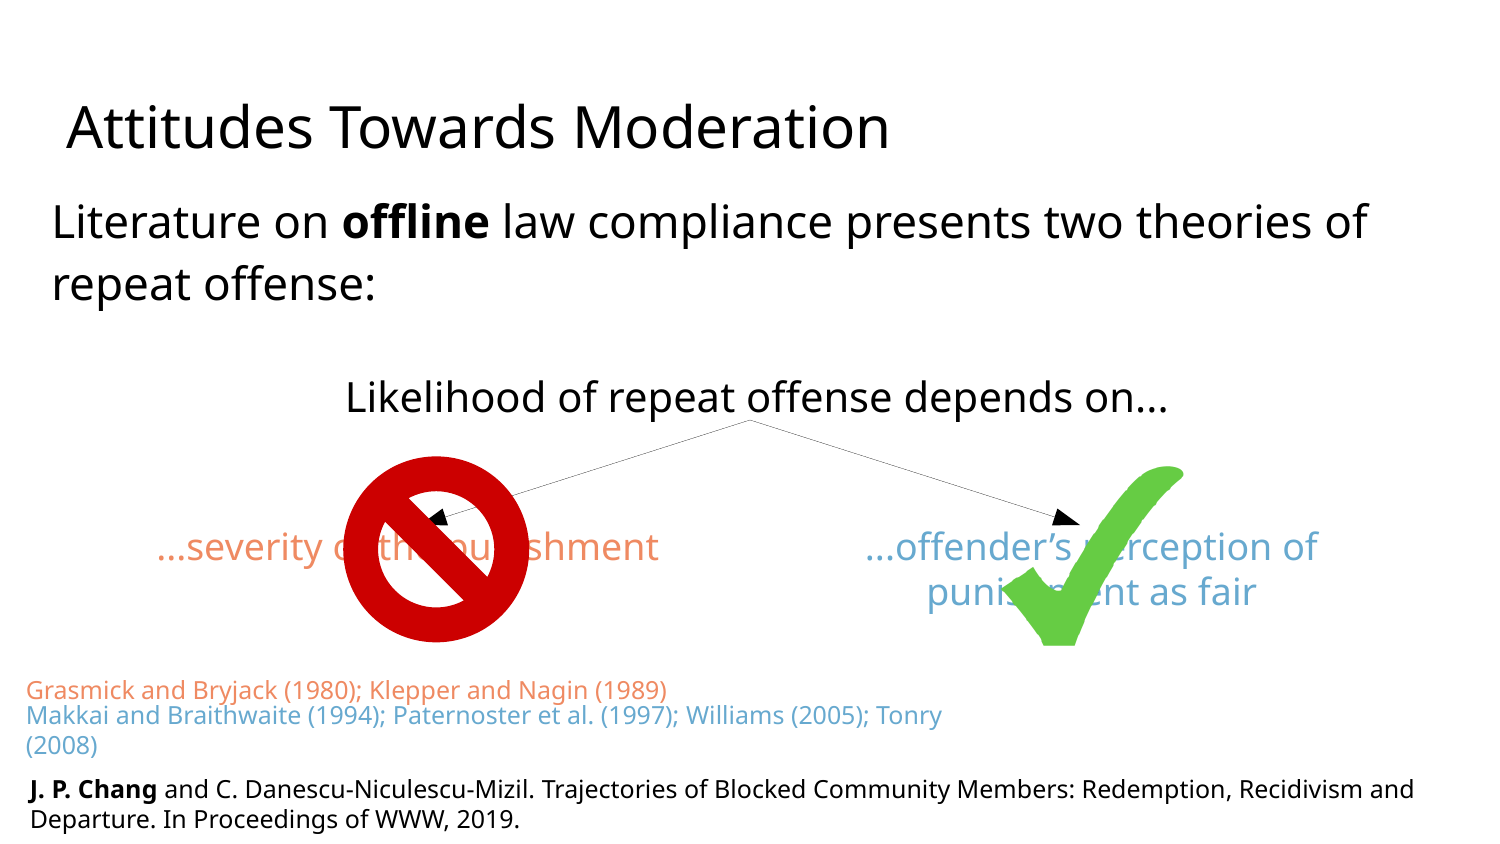

# Attitudes Towards Moderation
Literature on offline law compliance presents two theories of repeat offense:
Likelihood of repeat offense depends on...
...severity of the punishment
...offender’s perception of punishment as fair
Grasmick and Bryjack (1980); Klepper and Nagin (1989)
Makkai and Braithwaite (1994); Paternoster et al. (1997); Williams (2005); Tonry (2008)
J. P. Chang and C. Danescu-Niculescu-Mizil. Trajectories of Blocked Community Members: Redemption, Recidivism and Departure. In Proceedings of WWW, 2019.